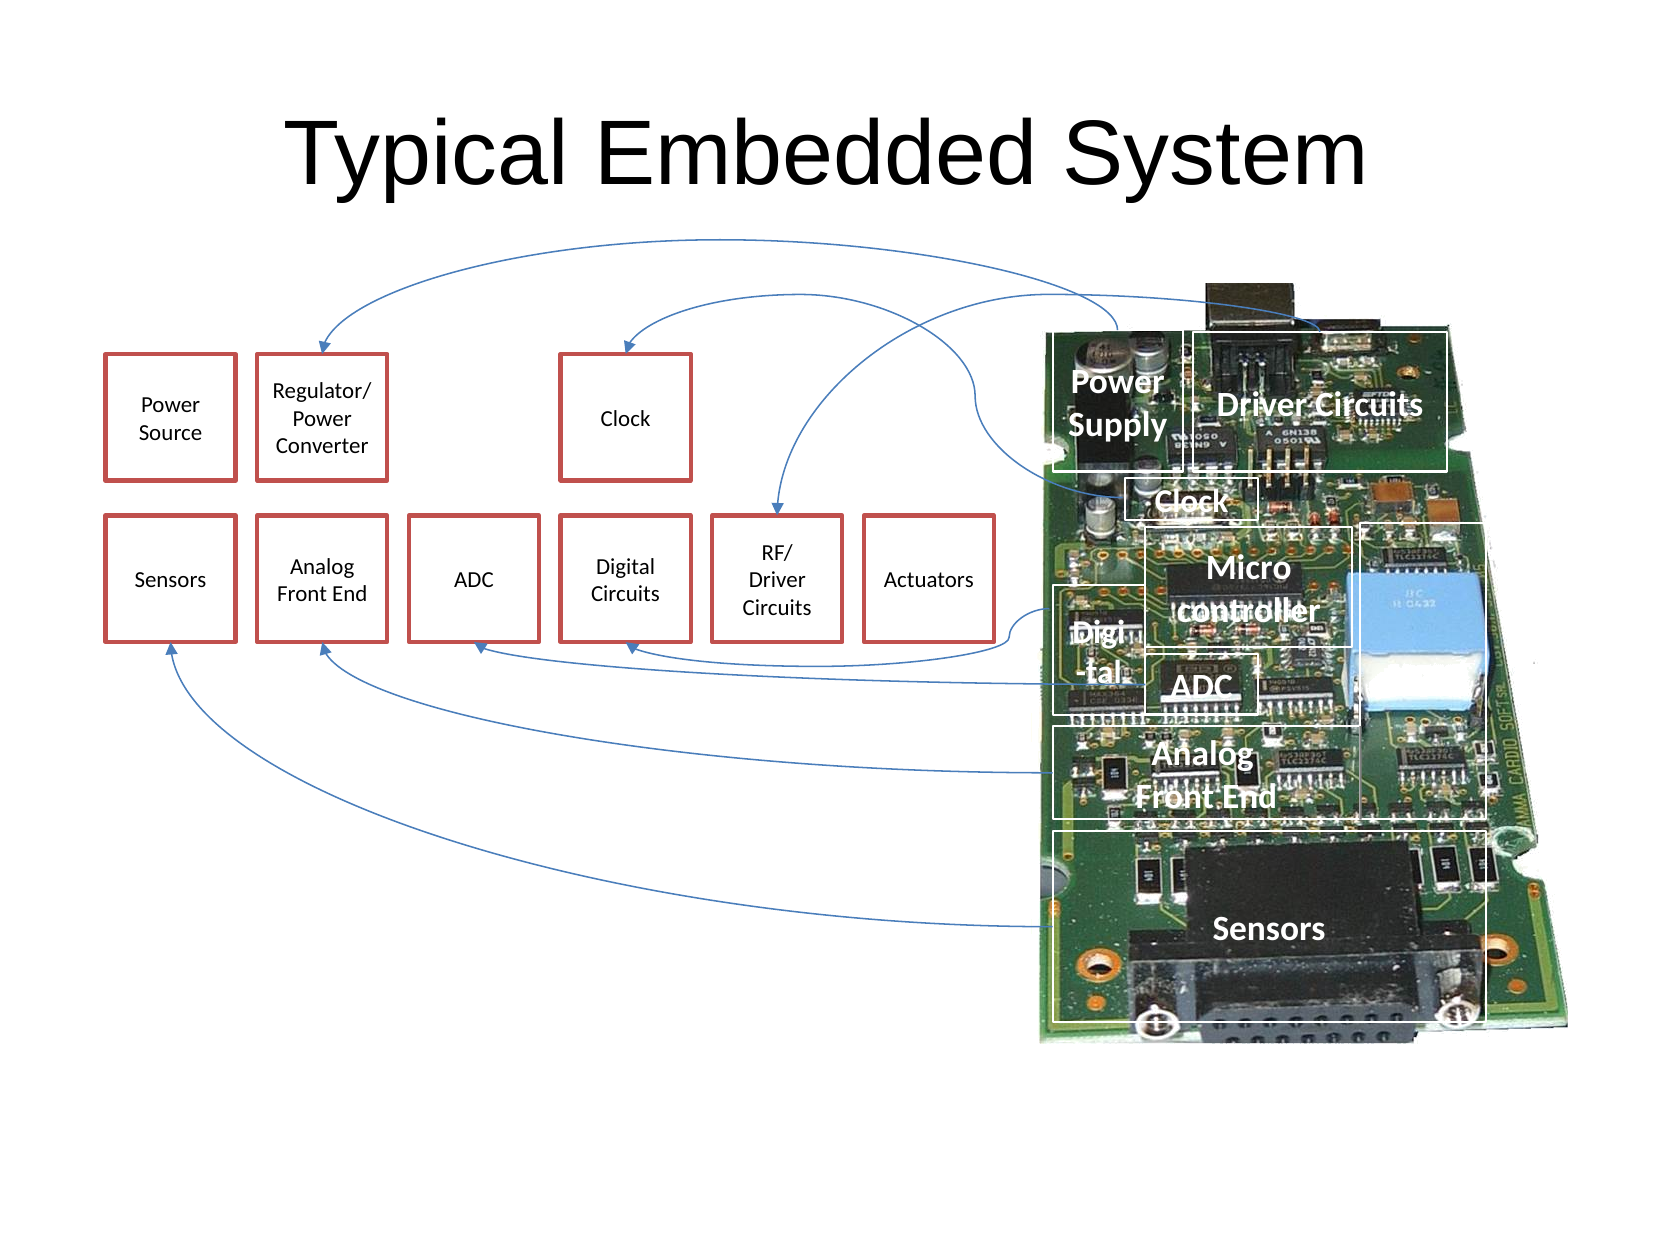

# Typical Embedded System
Power Supply
Driver Circuits
Regulator/Power Converter
Clock
Power Source
Clock
Sensors
Analog
Front End
ADC
Digital
Circuits
RF/
Driver Circuits
Actuators
Micro
controller
Digi-tal
ADC
Analog
Front End
Sensors